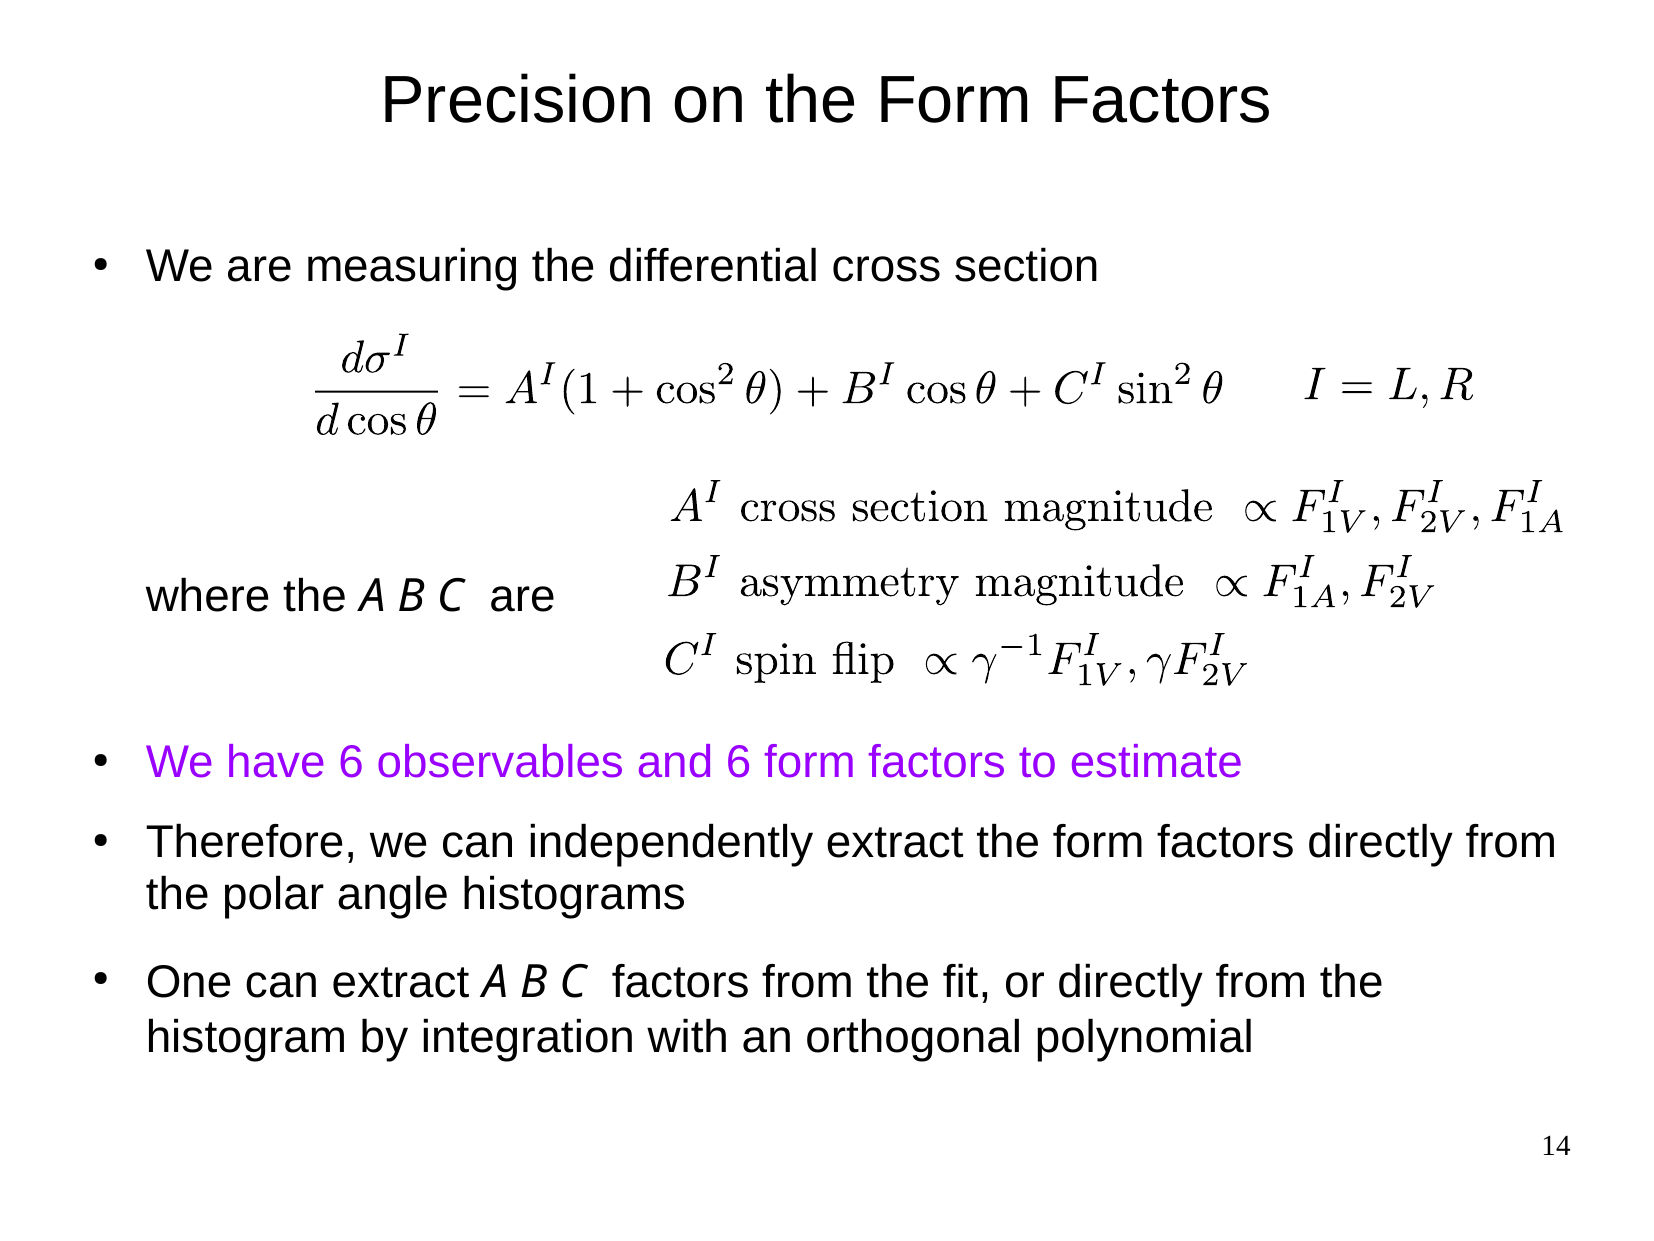

# Precision on the Form Factors
We are measuring the differential cross section
where the A B C are
We have 6 observables and 6 form factors to estimate
Therefore, we can independently extract the form factors directly from the polar angle histograms
One can extract A B C factors from the fit, or directly from the histogram by integration with an orthogonal polynomial
14